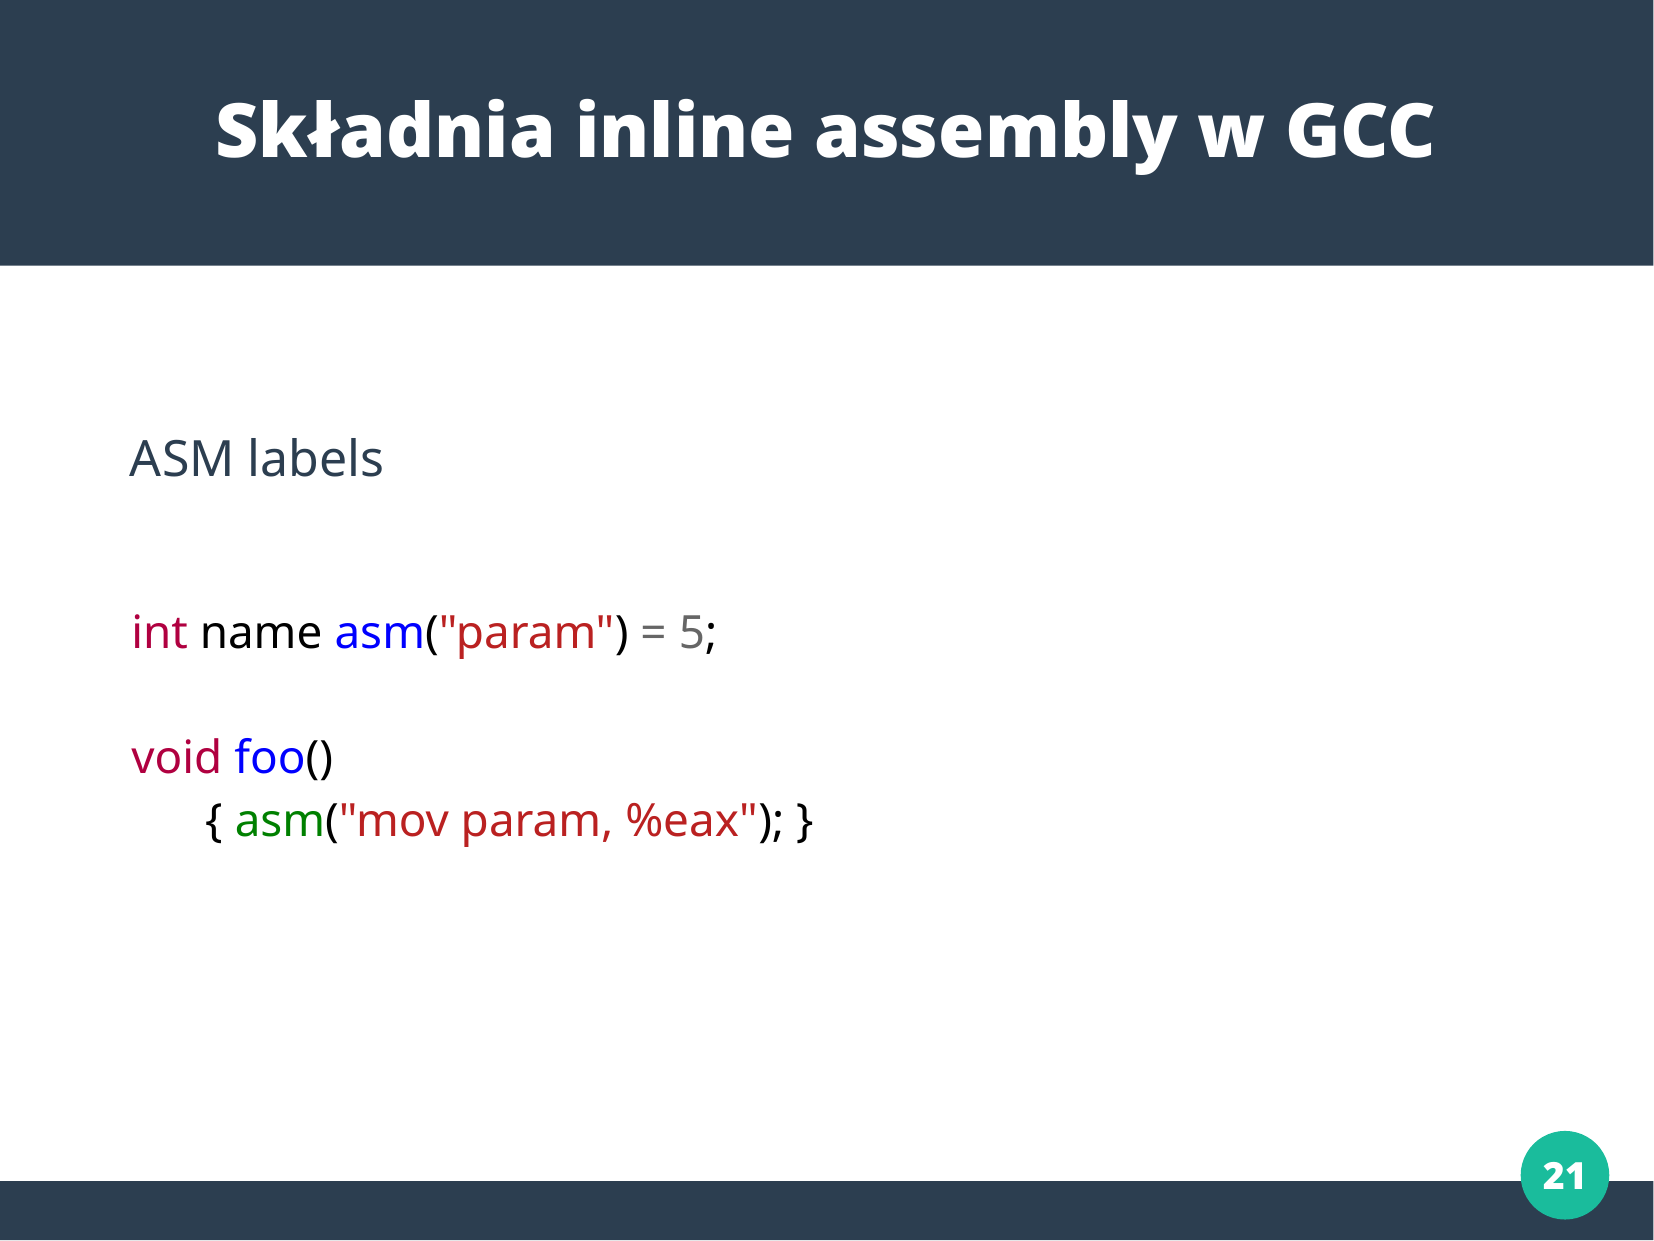

# Składnia inline assembly w GCC
ASM labels
int name asm("param") = 5;
void foo()
	{ asm("mov param, %eax"); }
21